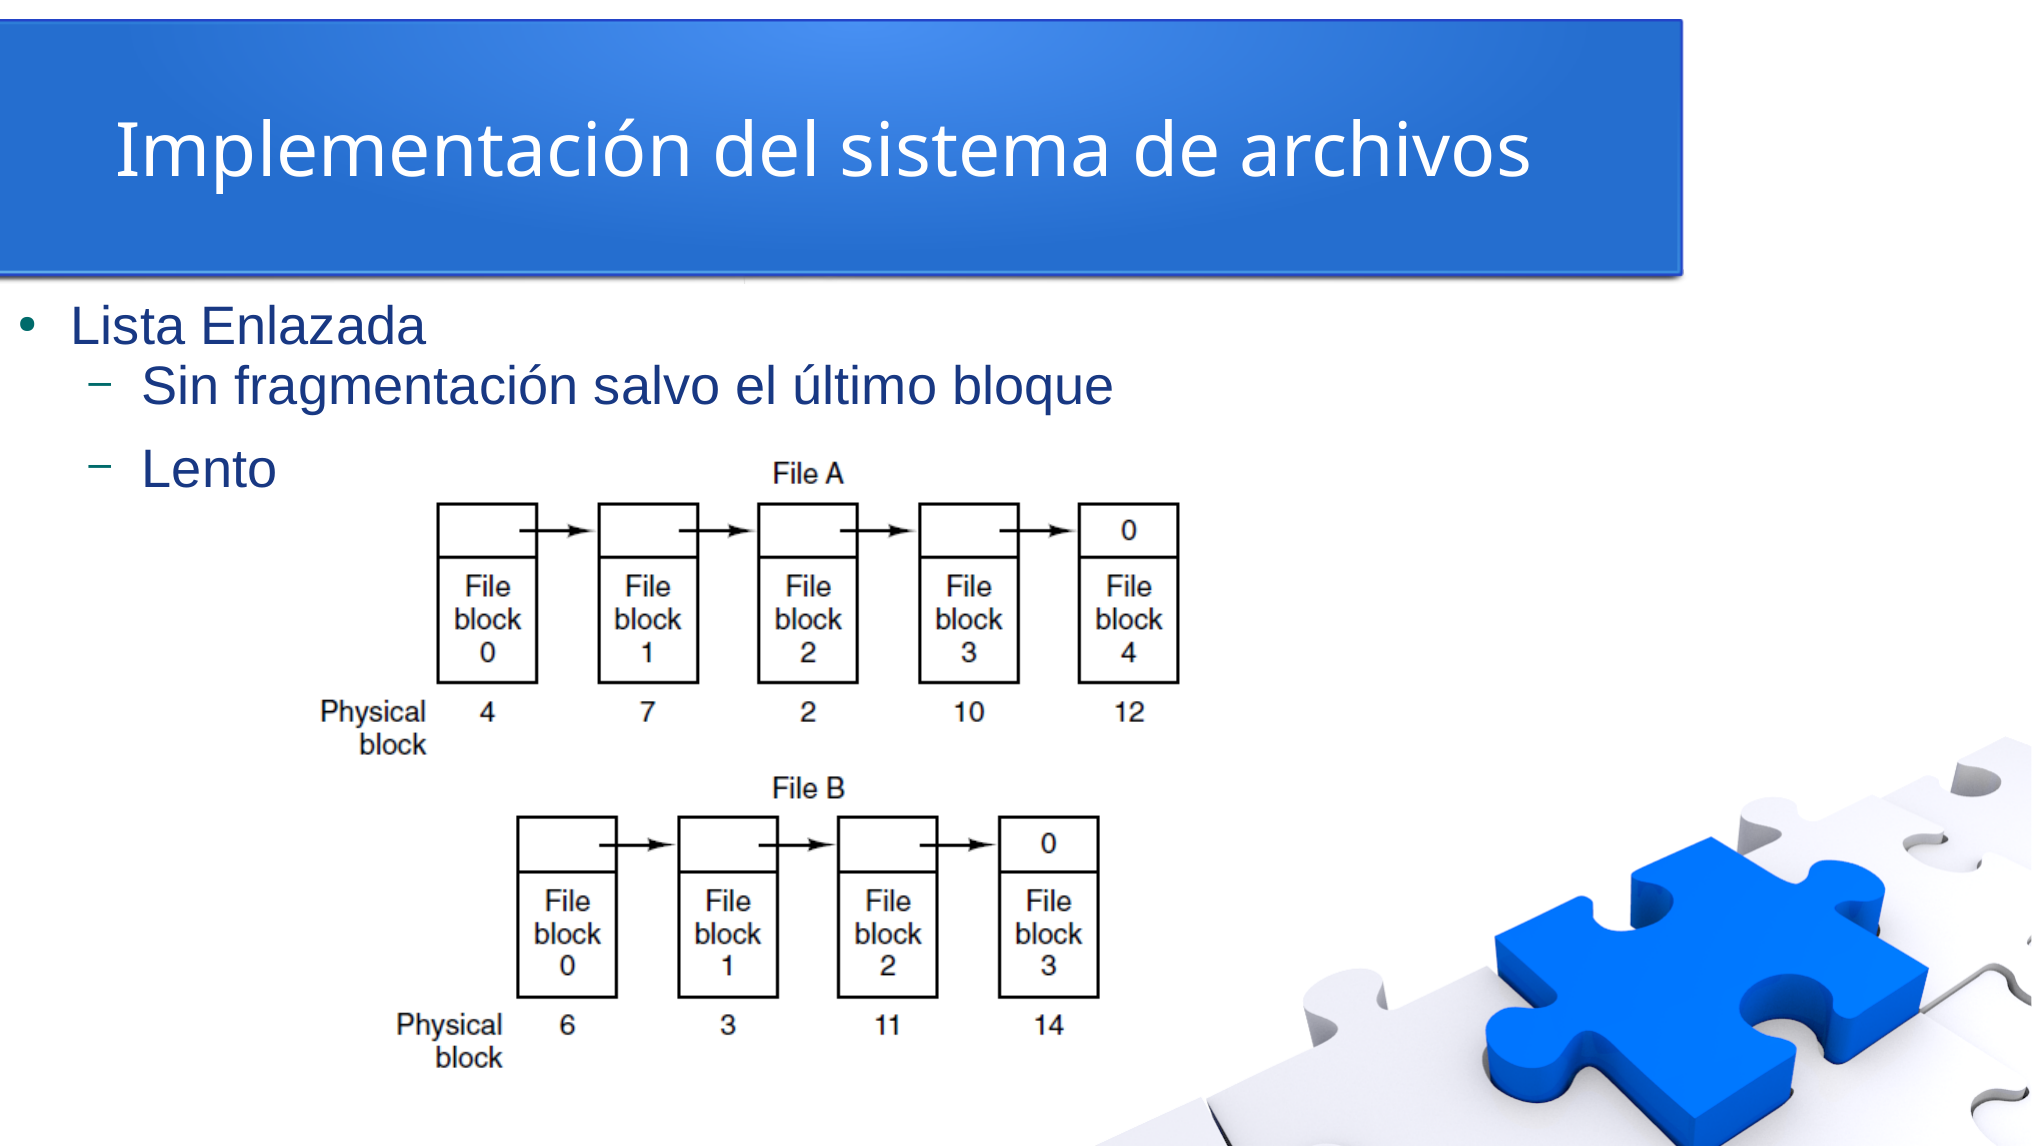

# Implementación del sistema de archivos
Lista Enlazada
Sin fragmentación salvo el último bloque
Lento